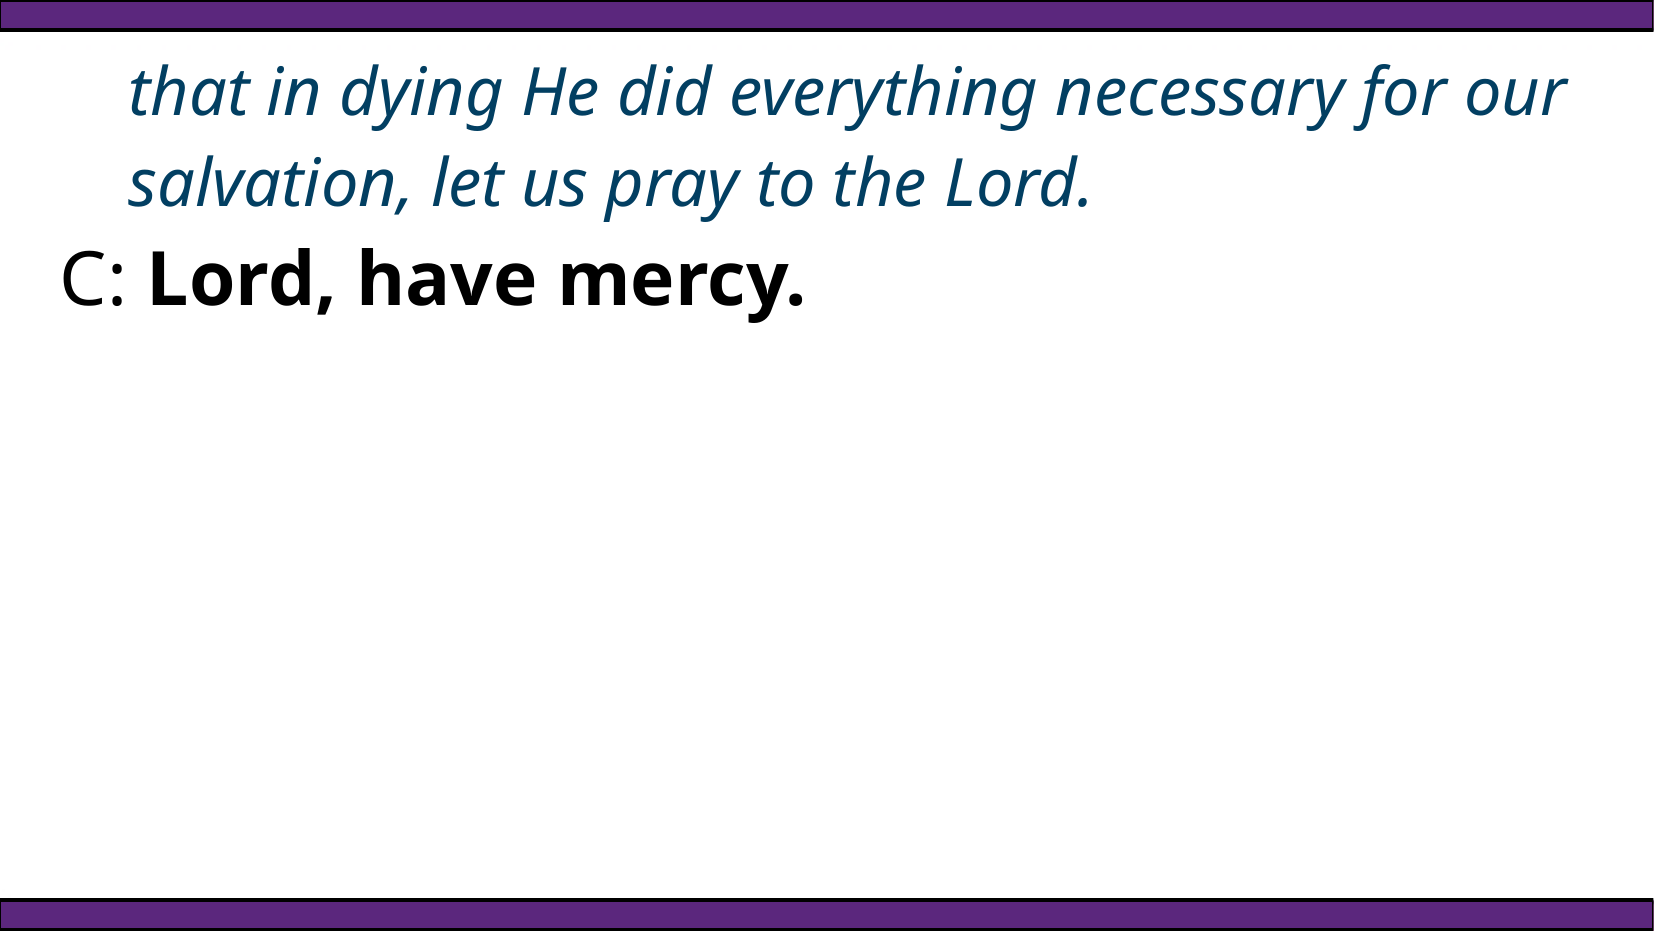

that in dying He did everything necessary for our
 salvation, let us pray to the Lord.
C: Lord, have mercy.